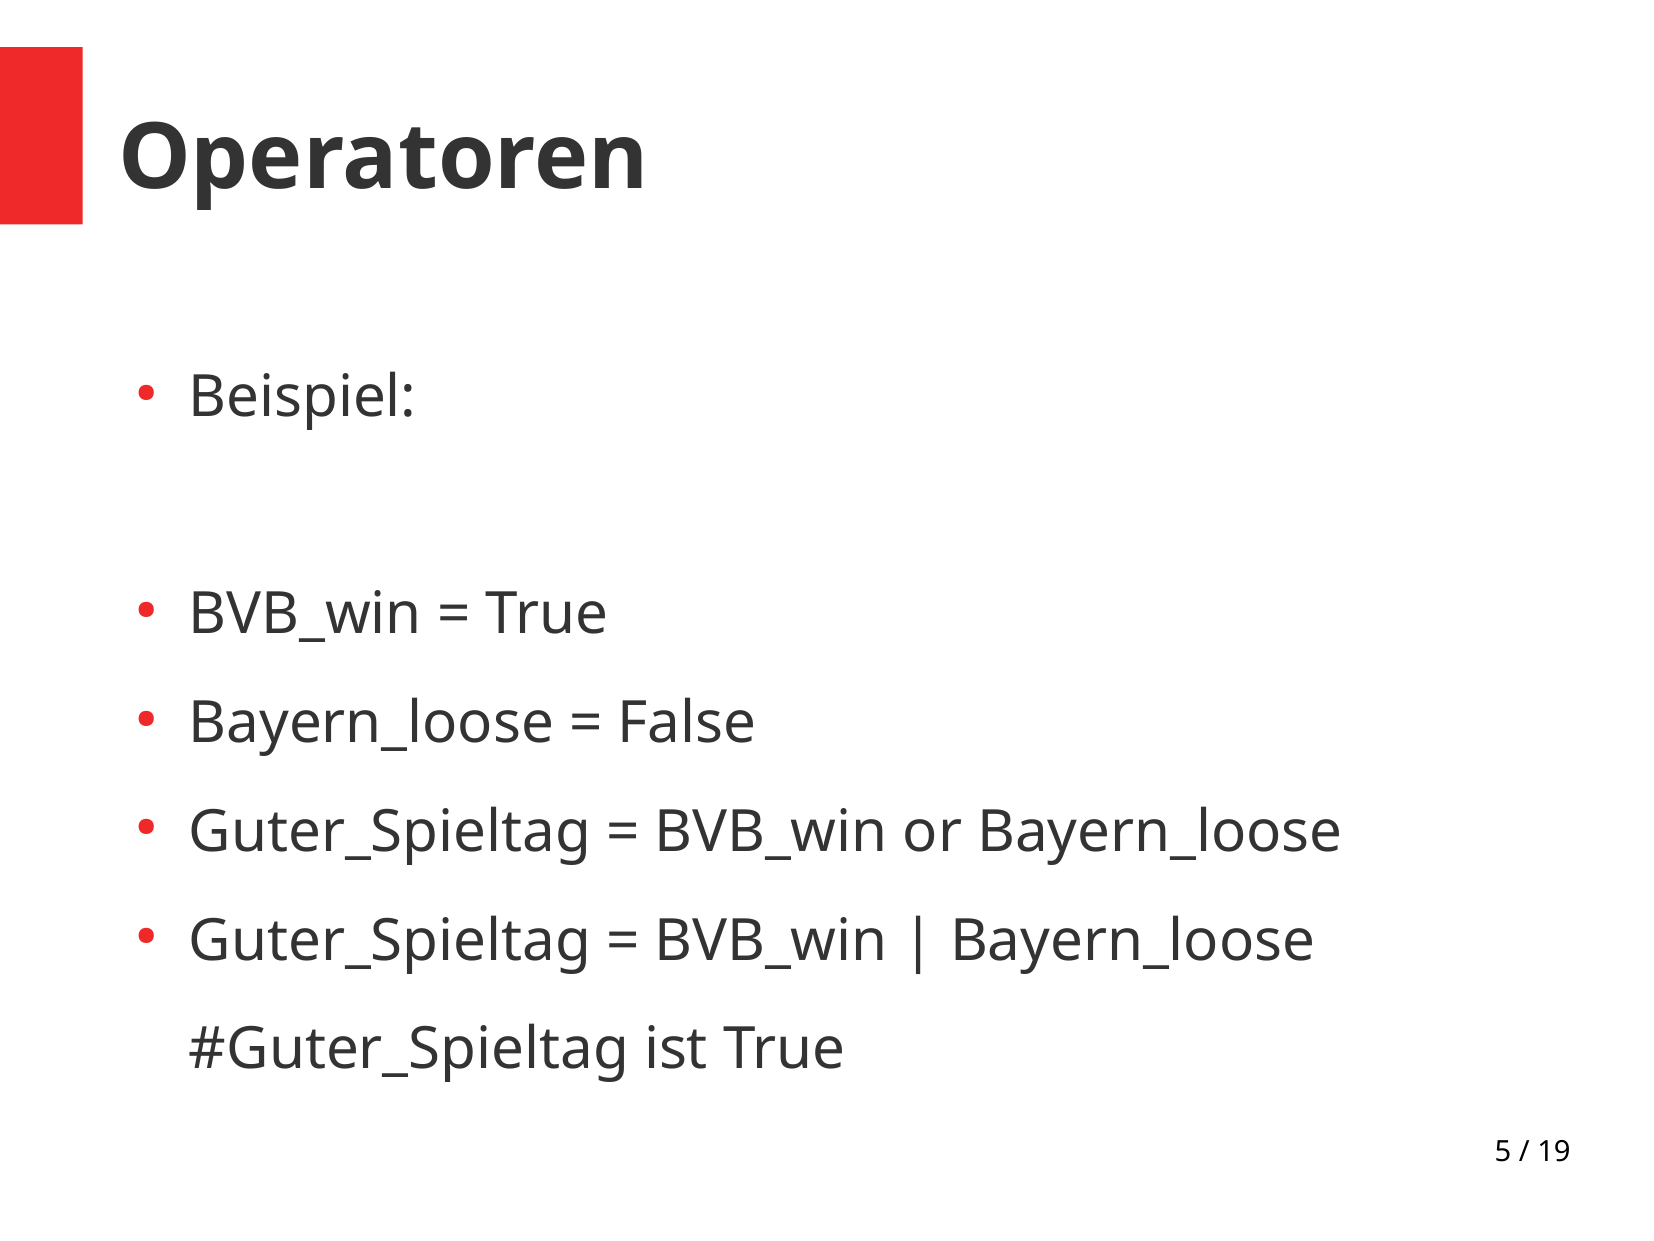

# Operatoren
Beispiel:
BVB_win = True
Bayern_loose = False
Guter_Spieltag = BVB_win or Bayern_loose
Guter_Spieltag = BVB_win | Bayern_loose
#Guter_Spieltag ist True
5